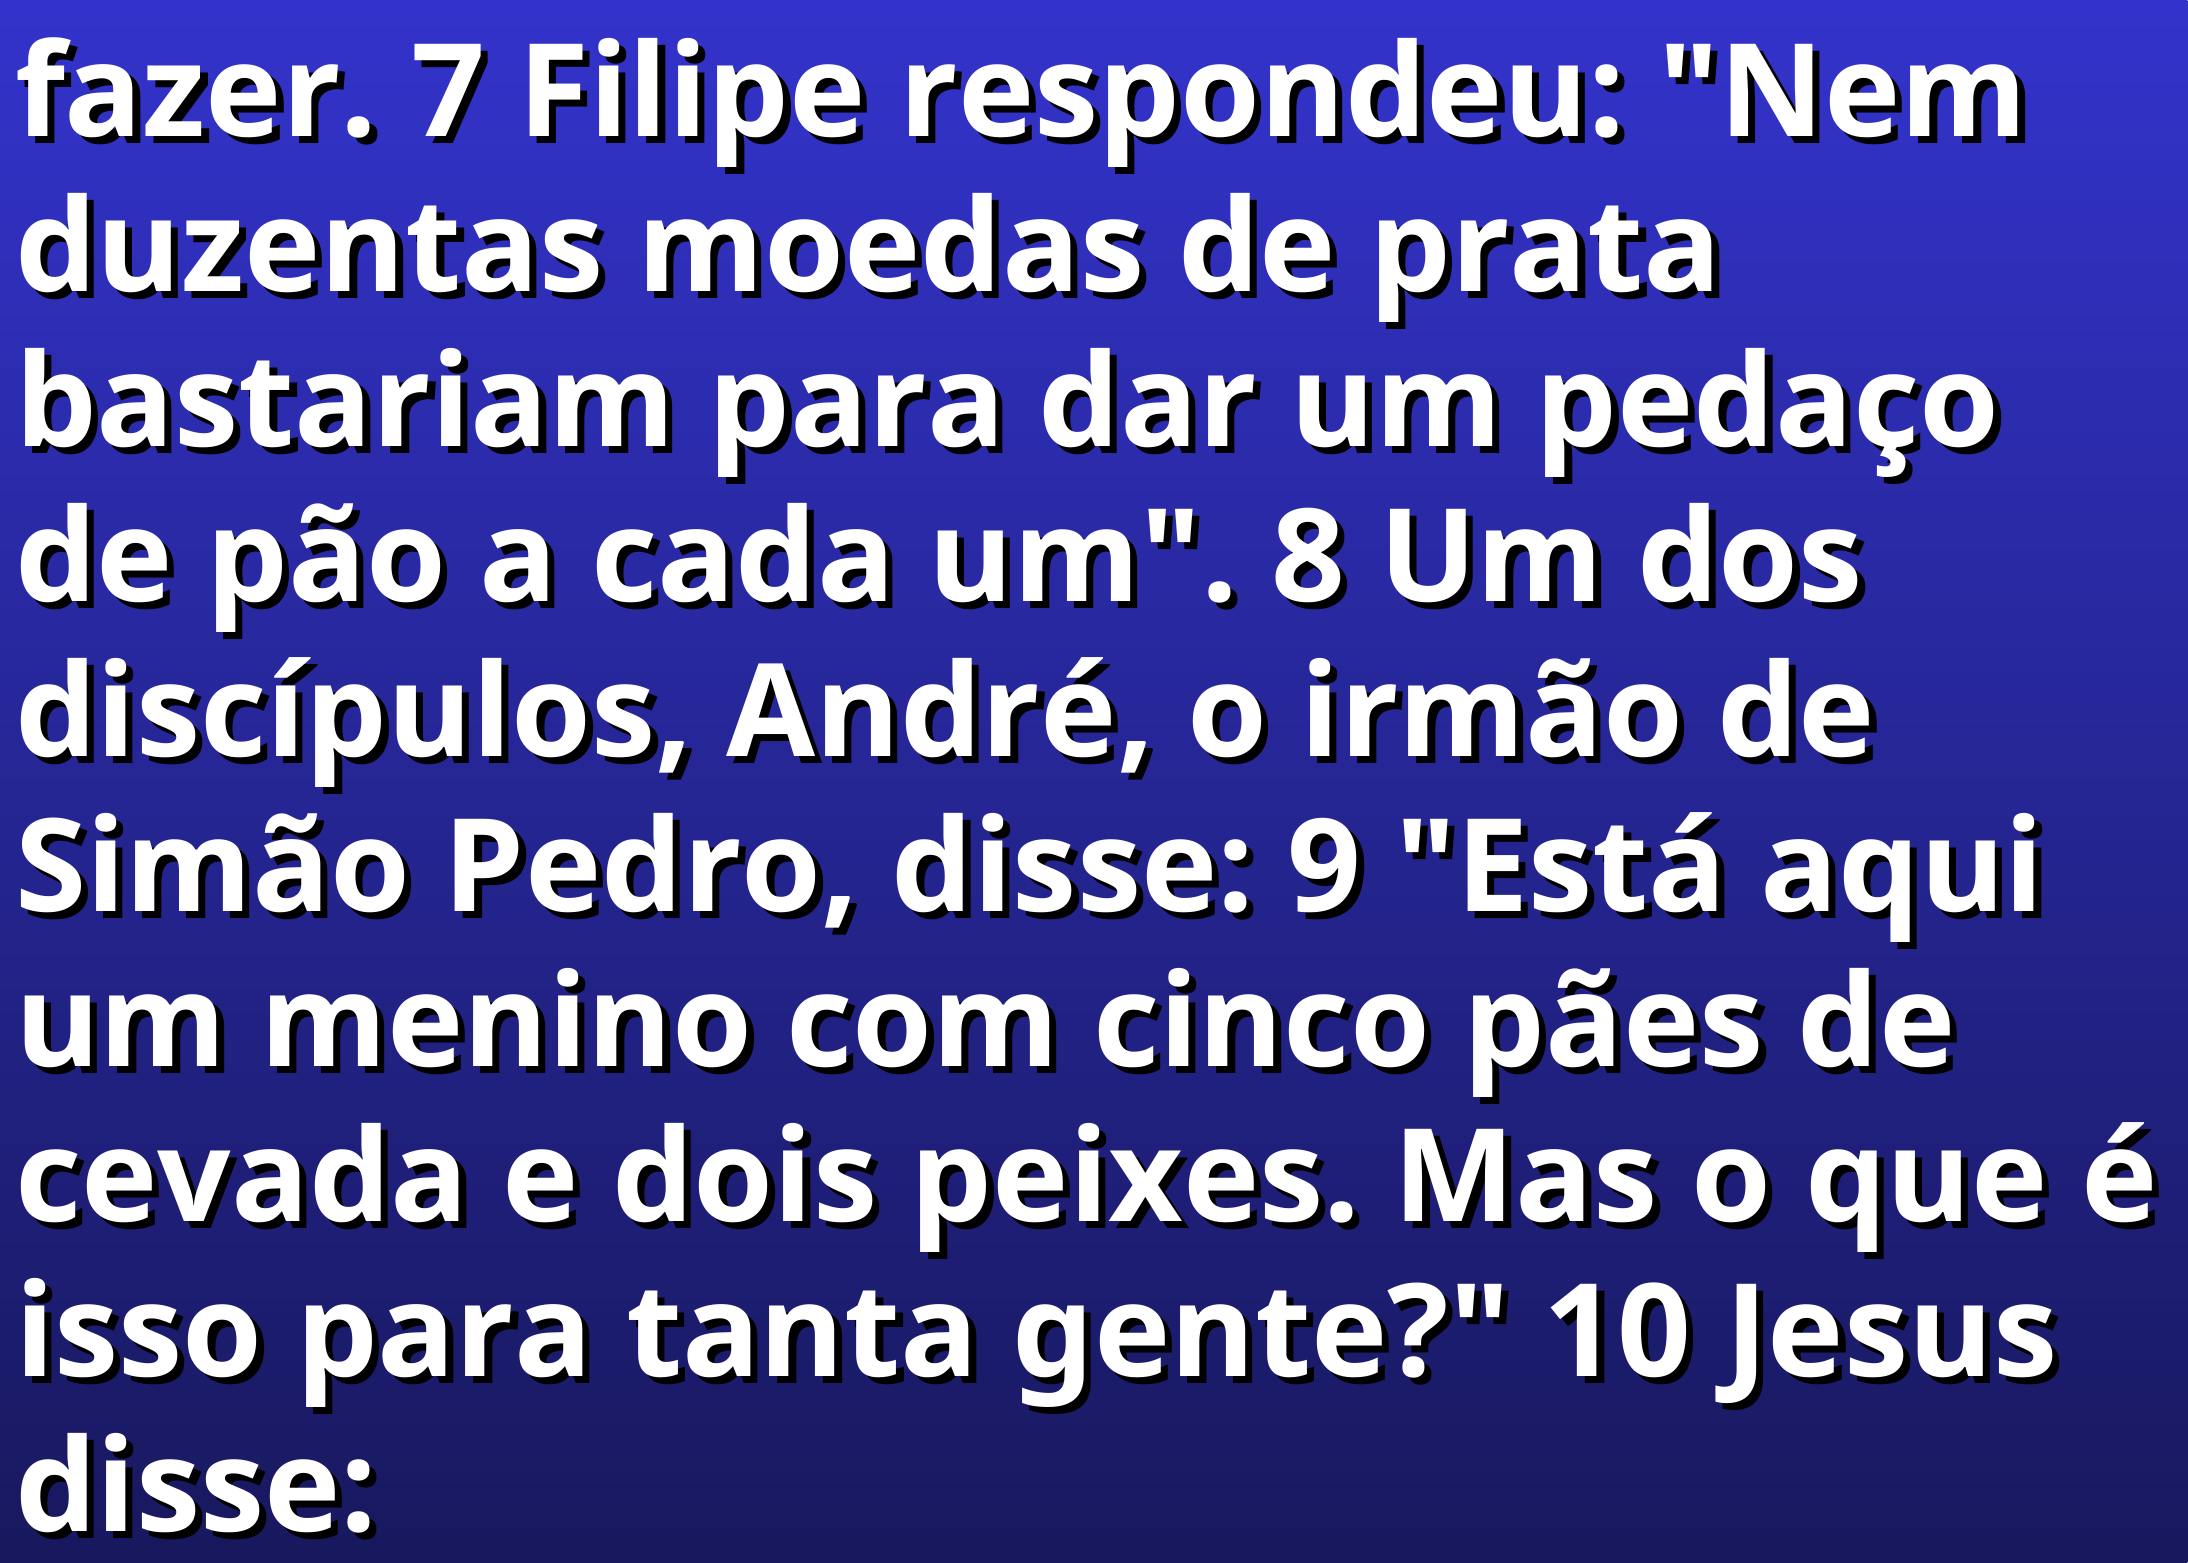

fazer. 7 Filipe respondeu: "Nem duzentas moedas de prata bastariam para dar um pedaço de pão a cada um". 8 Um dos discípulos, André, o irmão de Simão Pedro, disse: 9 "Está aqui um menino com cinco pães de cevada e dois peixes. Mas o que é isso para tanta gente?" 10 Jesus disse: